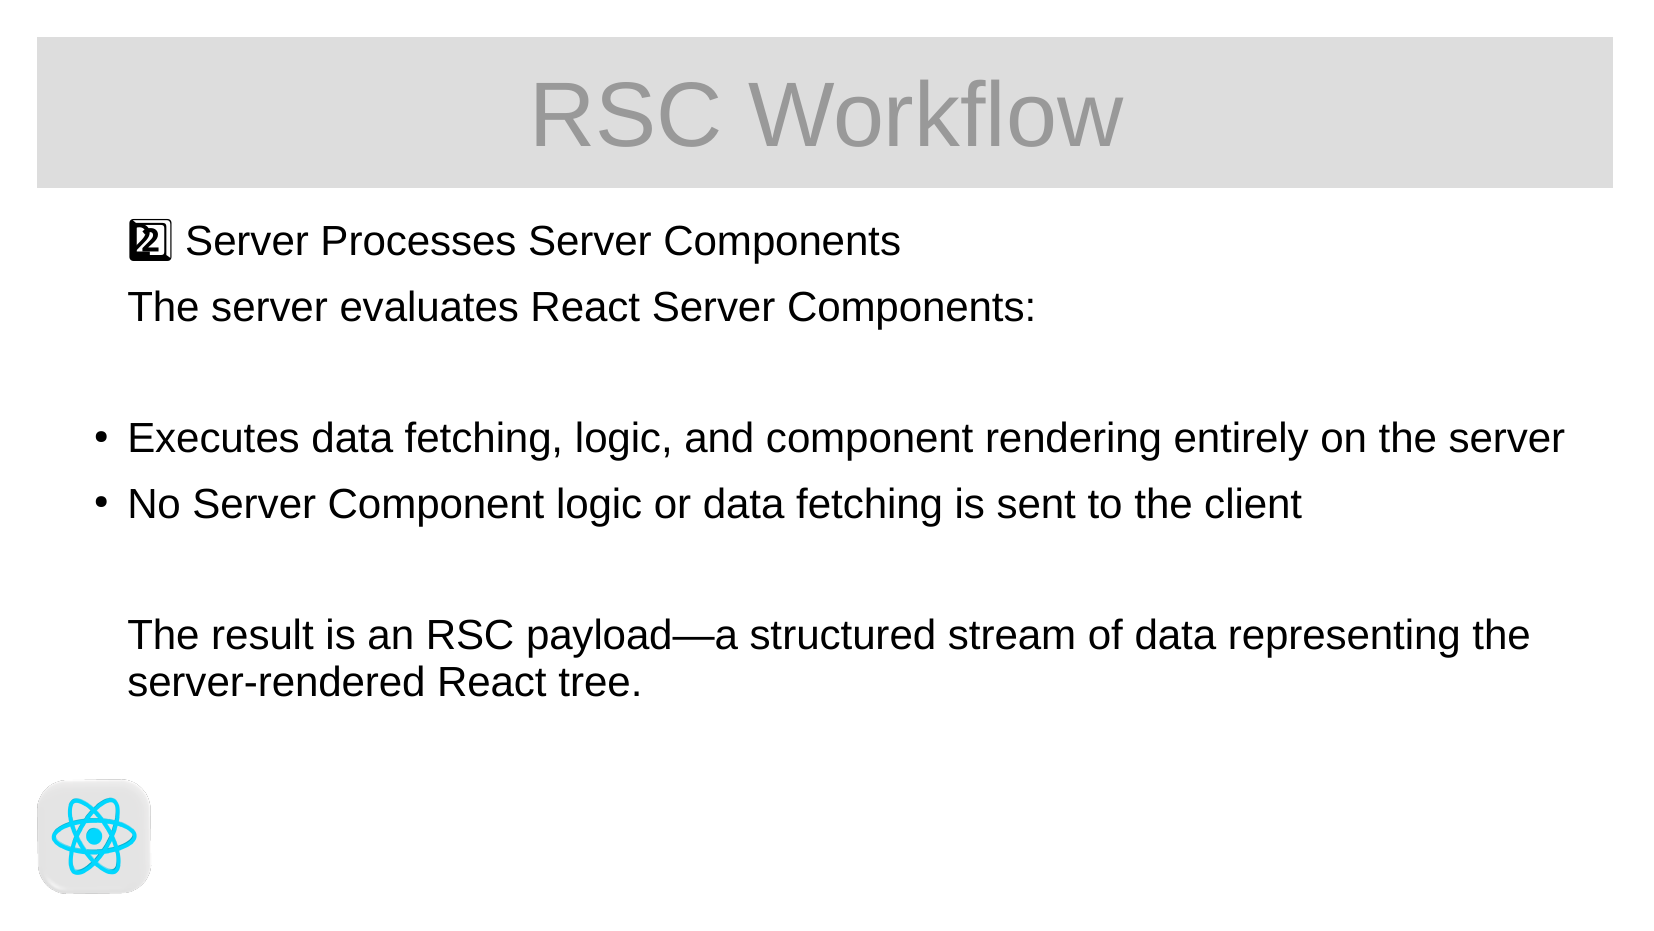

# RSC Workflow
2️⃣ Server Processes Server Components
The server evaluates React Server Components:
Executes data fetching, logic, and component rendering entirely on the server
No Server Component logic or data fetching is sent to the client
The result is an RSC payload—a structured stream of data representing the server-rendered React tree.